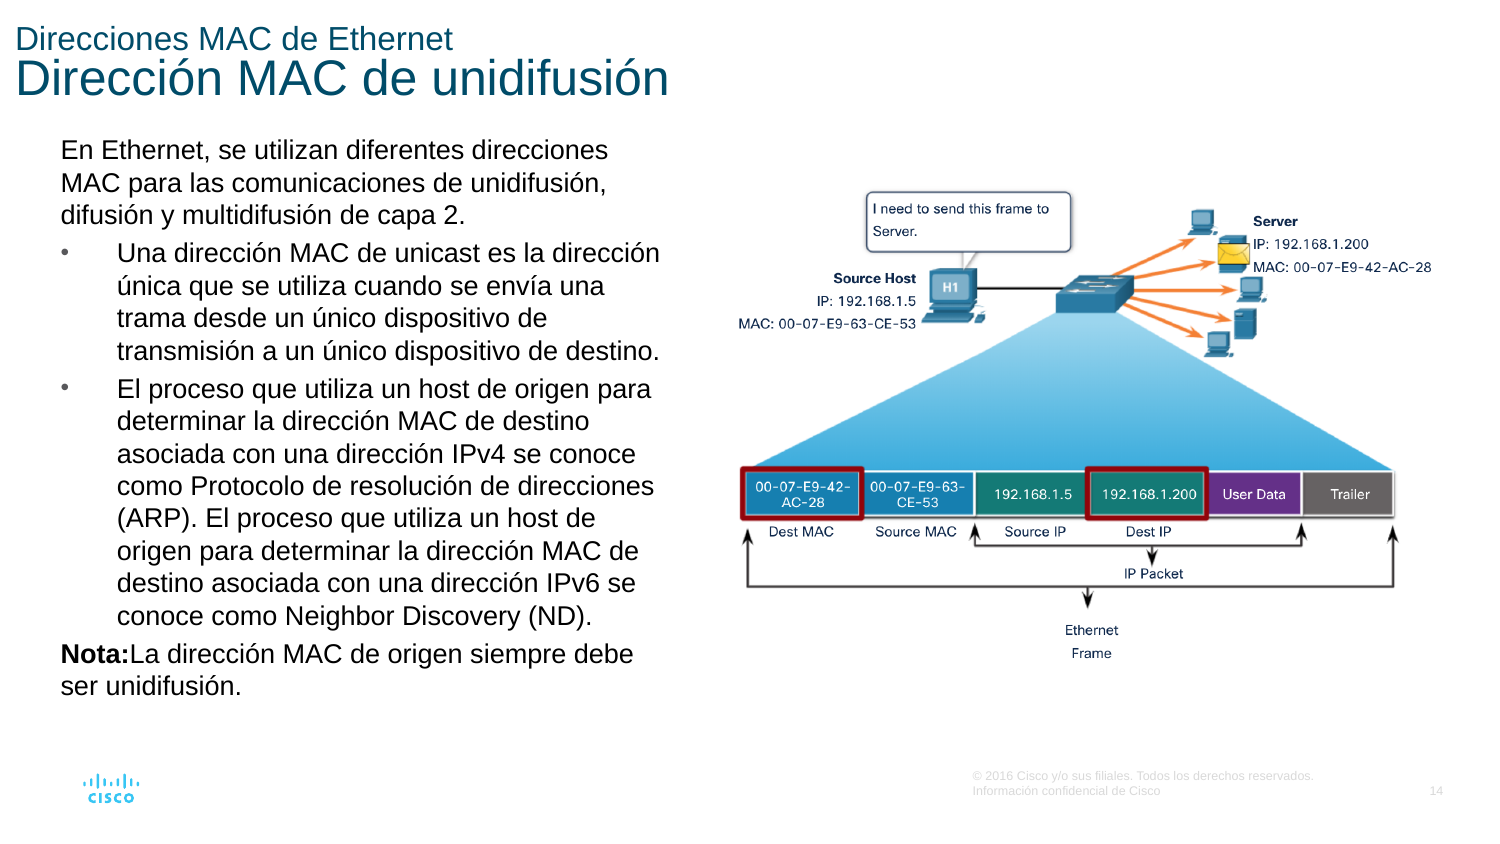

# Direcciones MAC de Ethernet Dirección MAC de unidifusión
En Ethernet, se utilizan diferentes direcciones MAC para las comunicaciones de unidifusión, difusión y multidifusión de capa 2.
Una dirección MAC de unicast es la dirección única que se utiliza cuando se envía una trama desde un único dispositivo de transmisión a un único dispositivo de destino.
El proceso que utiliza un host de origen para determinar la dirección MAC de destino asociada con una dirección IPv4 se conoce como Protocolo de resolución de direcciones (ARP). El proceso que utiliza un host de origen para determinar la dirección MAC de destino asociada con una dirección IPv6 se conoce como Neighbor Discovery (ND).
Nota:La dirección MAC de origen siempre debe ser unidifusión.